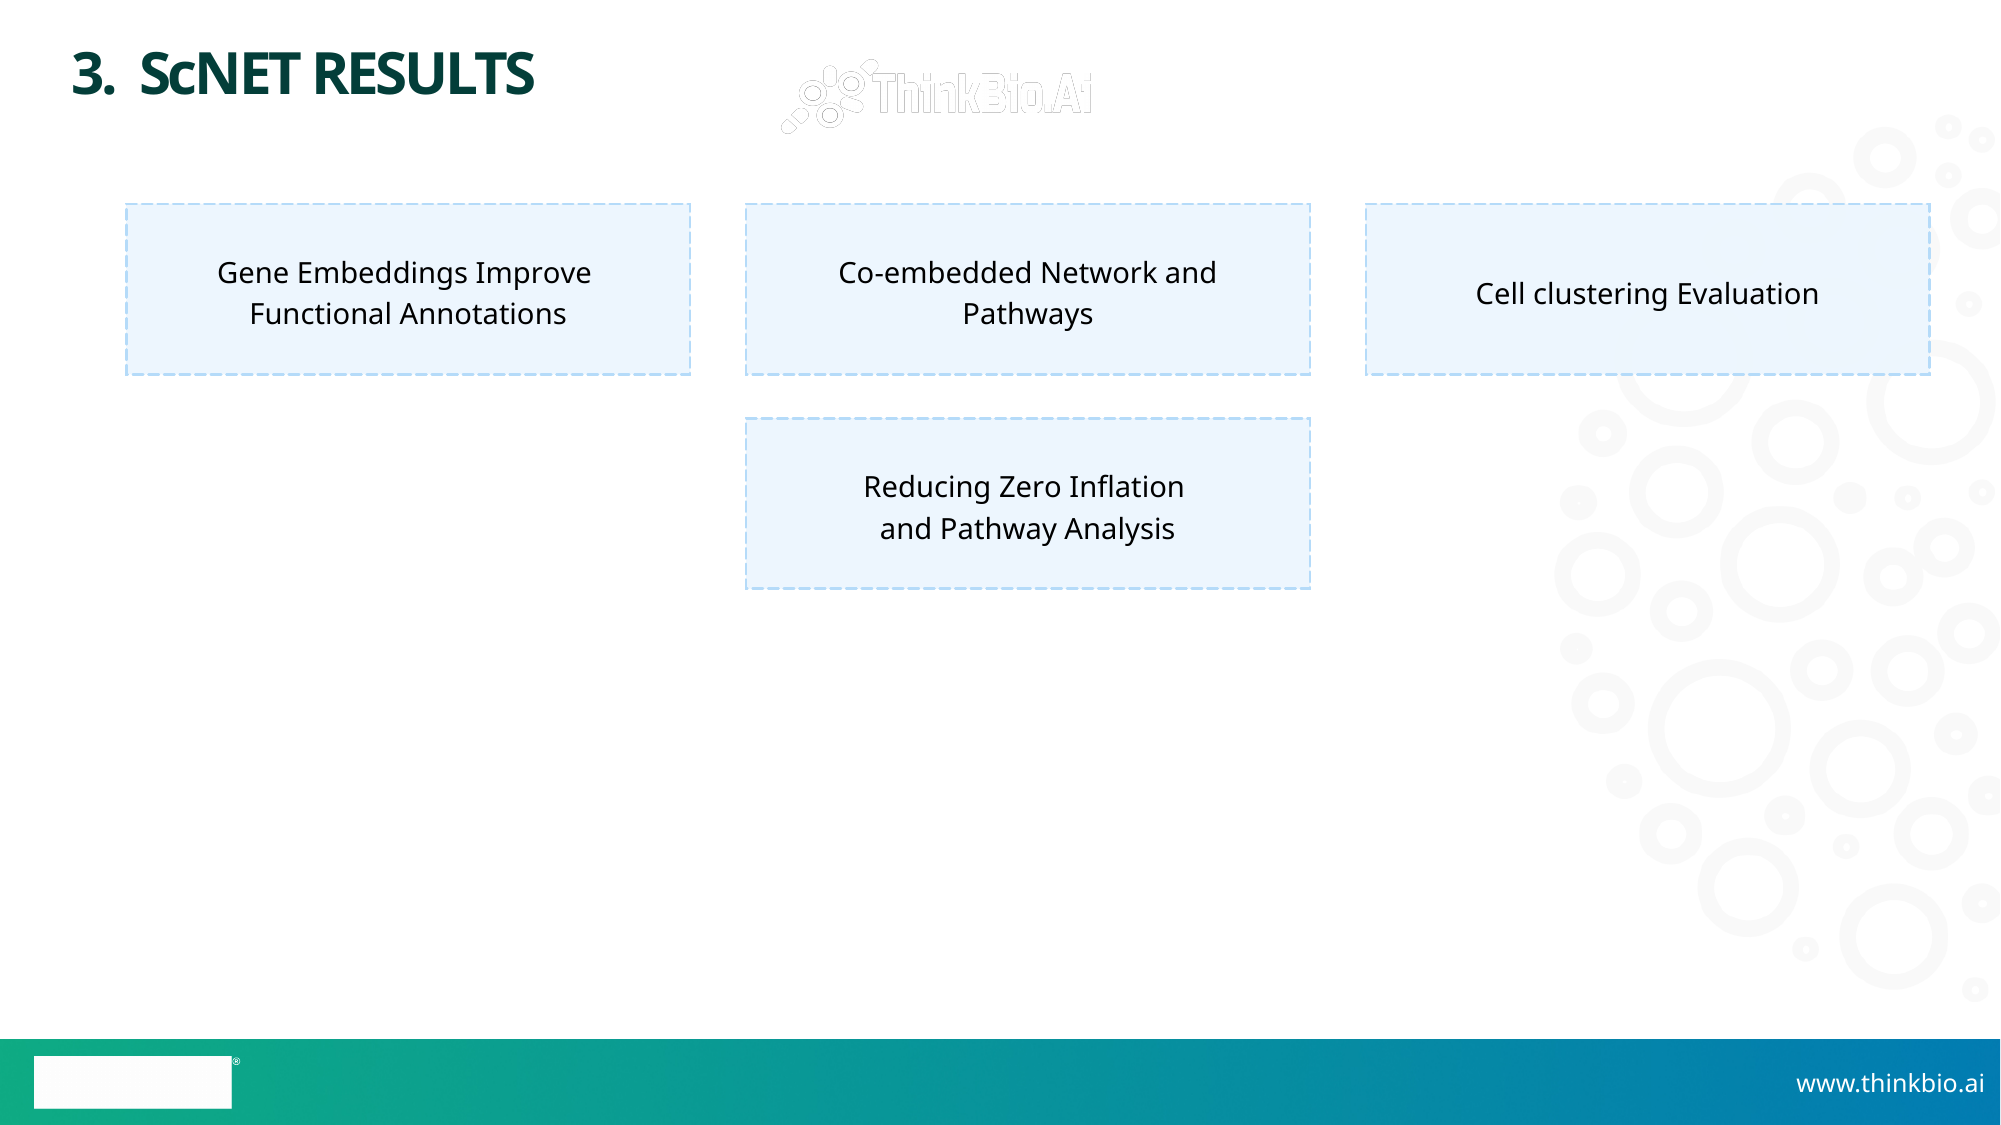

3. ScNET RESULTS
Gene Embeddings Improve
Functional Annotations
Co-embedded Network and Pathways
Cell clustering Evaluation
Reducing Zero Inflation
and Pathway Analysis